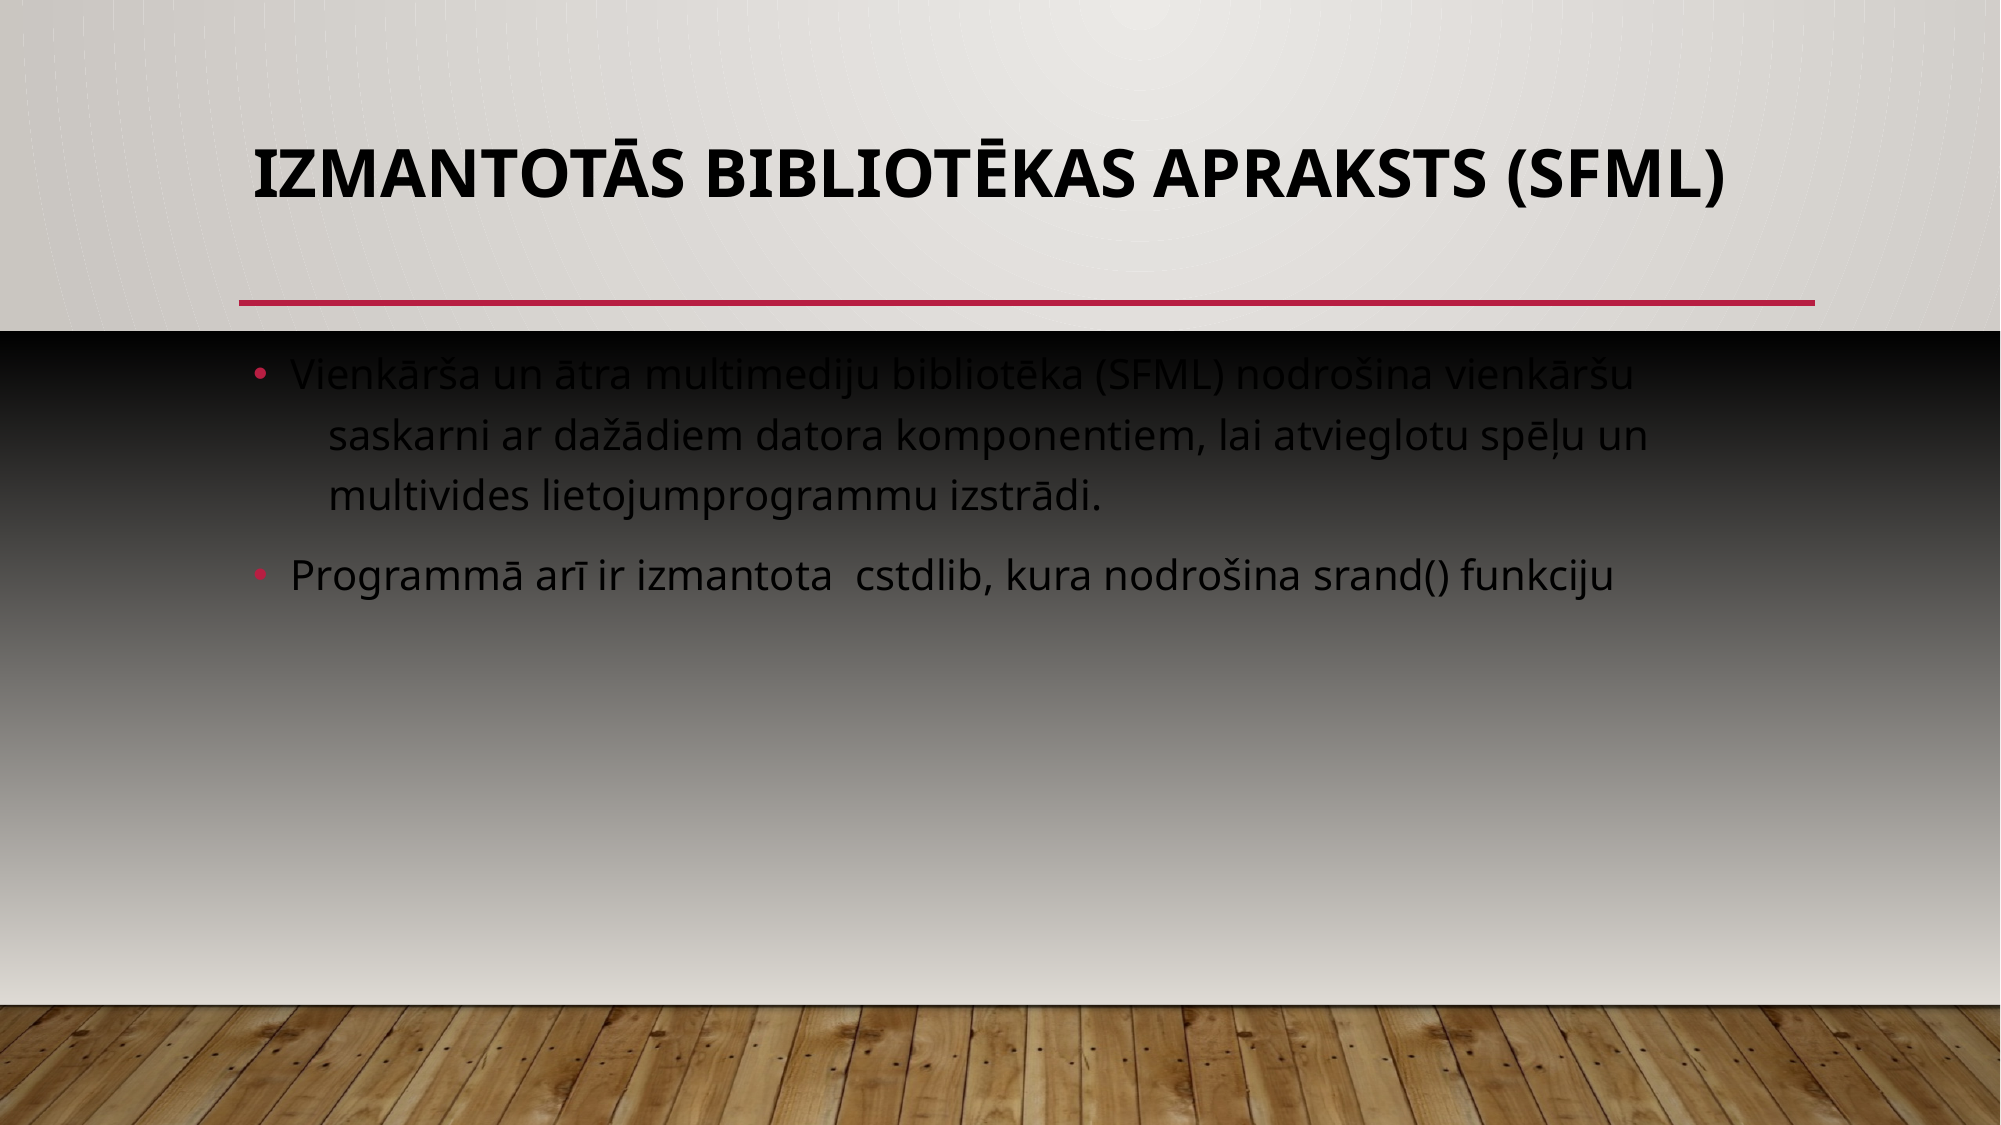

# Izmantotās bibliotēkas apraksts (SFML)
Vienkārša un ātra multimediju bibliotēka (SFML) nodrošina vienkāršu saskarni ar dažādiem datora komponentiem, lai atvieglotu spēļu un multivides lietojumprogrammu izstrādi.
Programmā arī ir izmantota cstdlib, kura nodrošina srand() funkciju